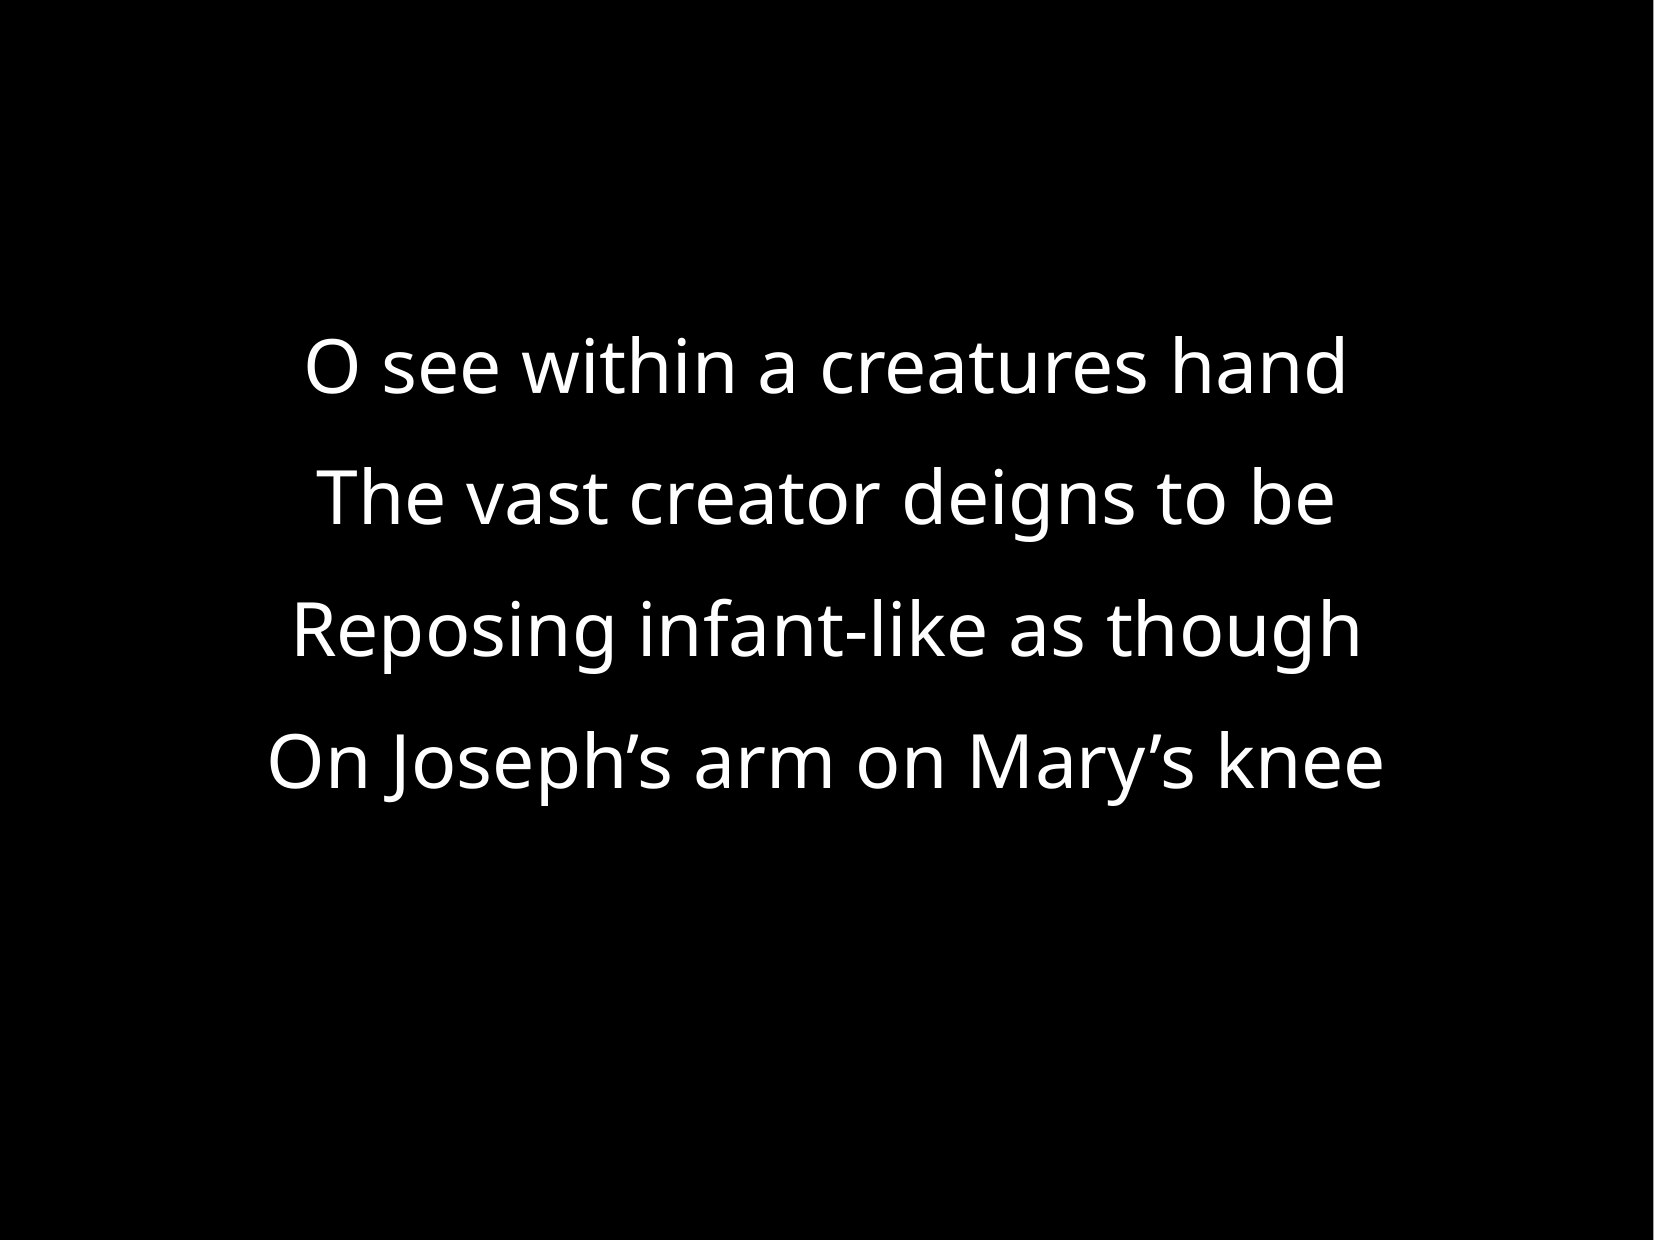

#
O see within a creatures hand
The vast creator deigns to be
Reposing infant-like as though
On Joseph’s arm on Mary’s knee